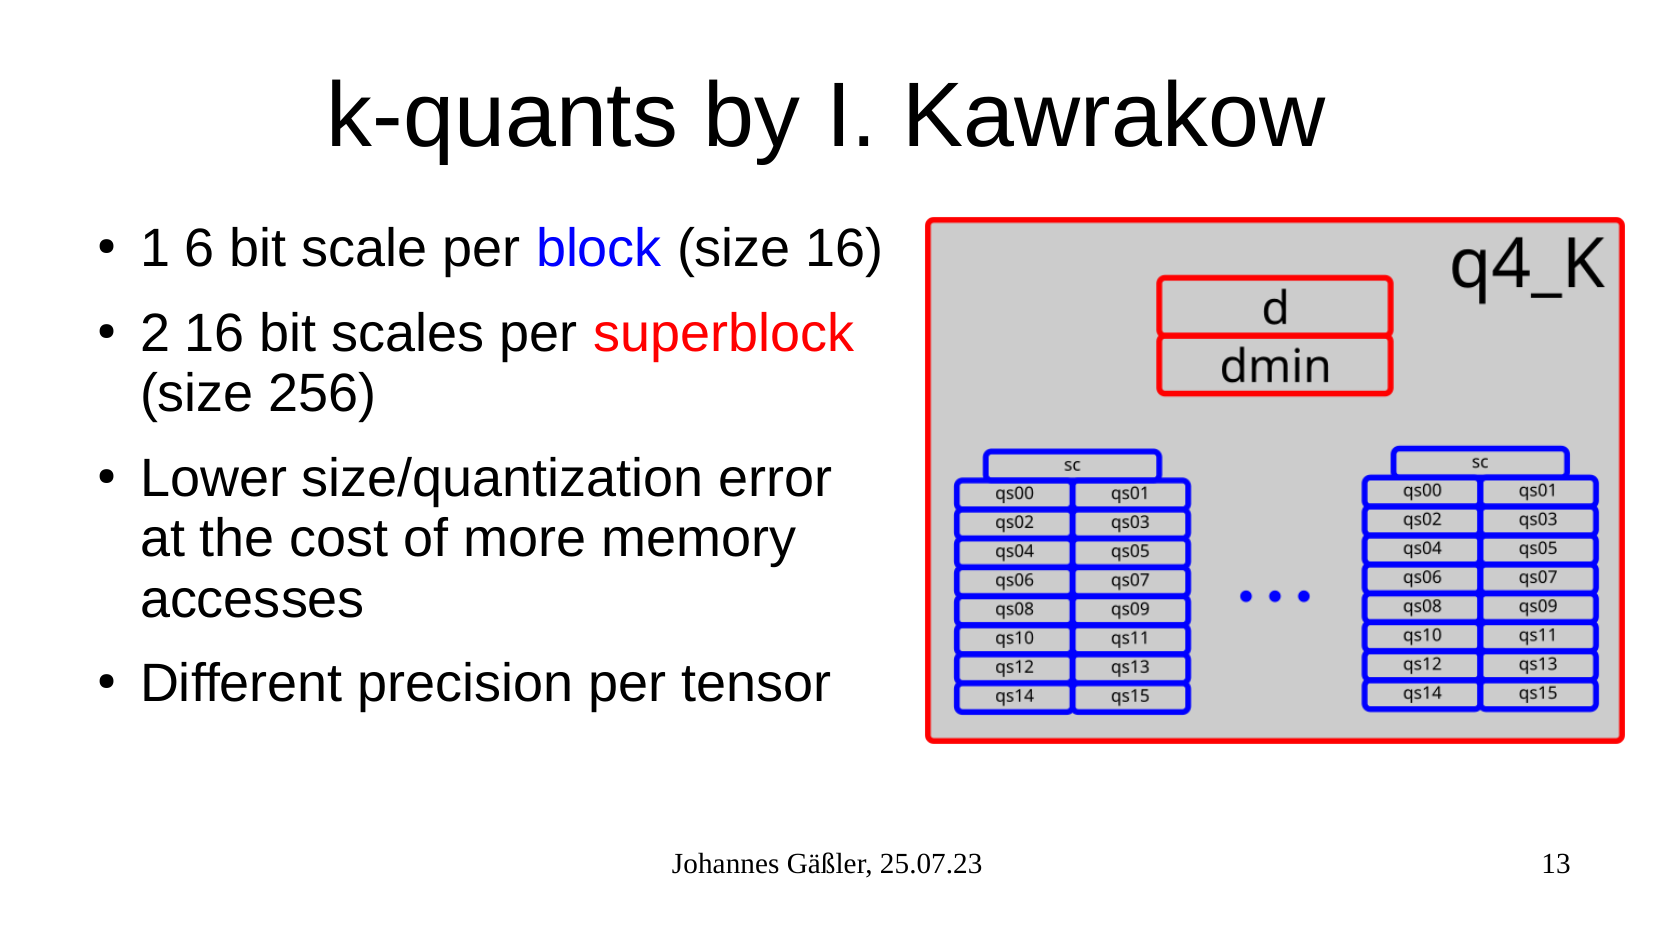

# k-quants by I. Kawrakow
1 6 bit scale per block (size 16)
2 16 bit scales per superblock (size 256)
Lower size/quantization error
at the cost of more memory accesses
Different precision per tensor
Johannes Gäßler, 25.07.23
13